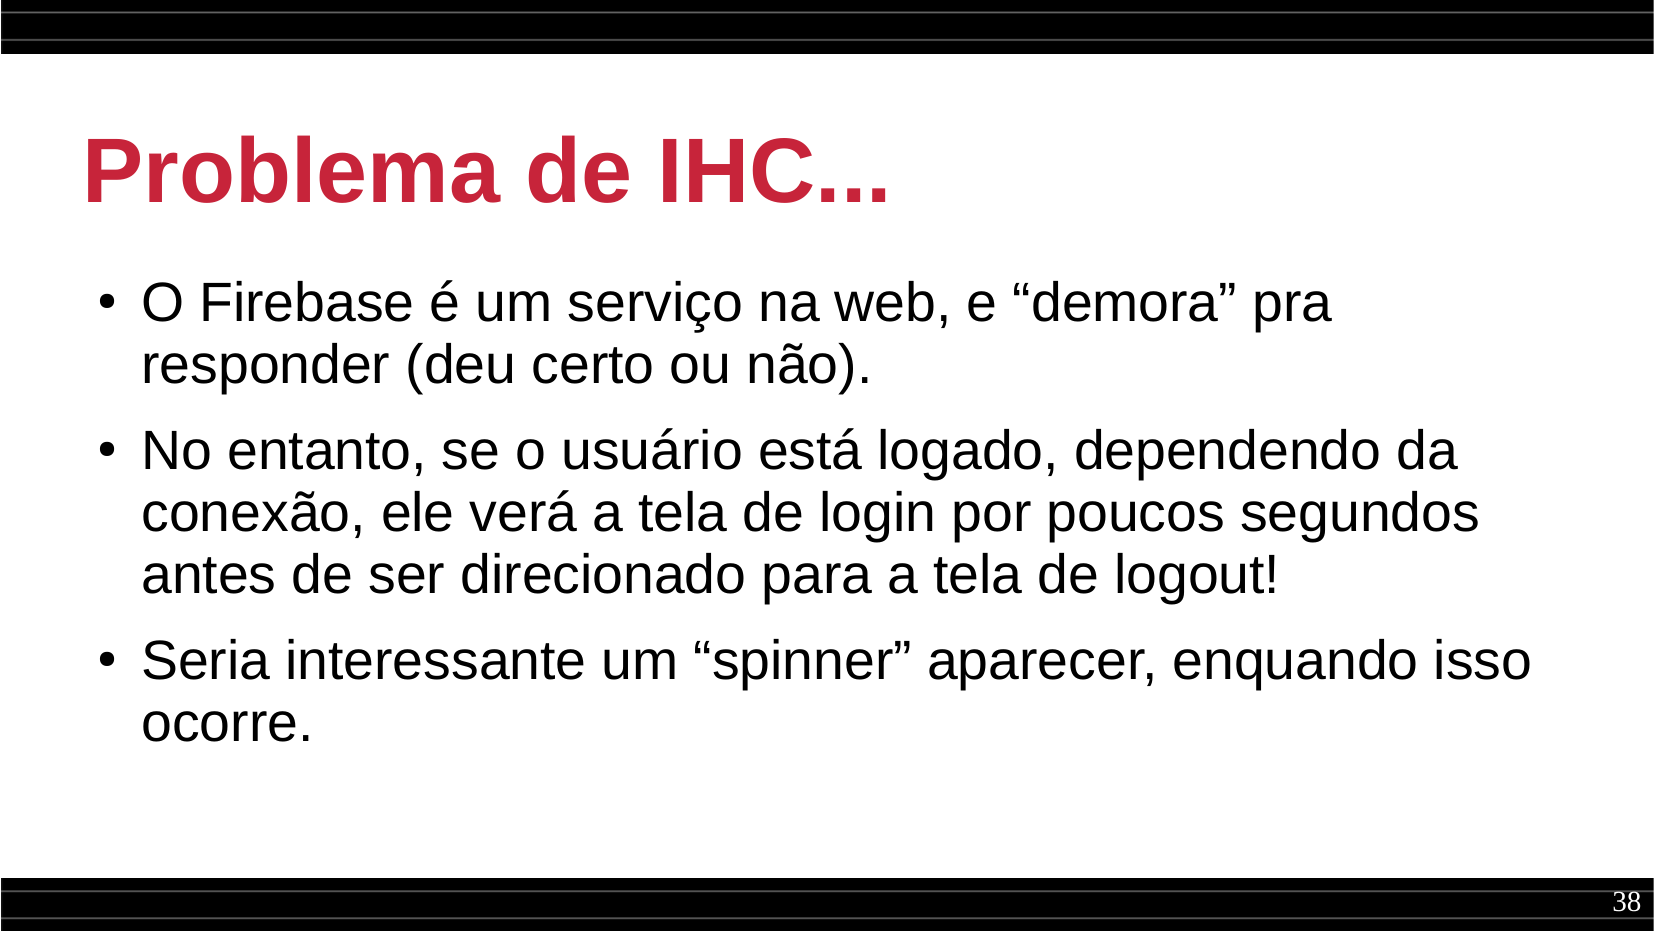

# Problema de IHC...
O Firebase é um serviço na web, e “demora” pra responder (deu certo ou não).
No entanto, se o usuário está logado, dependendo da conexão, ele verá a tela de login por poucos segundos antes de ser direcionado para a tela de logout!
Seria interessante um “spinner” aparecer, enquando isso ocorre.